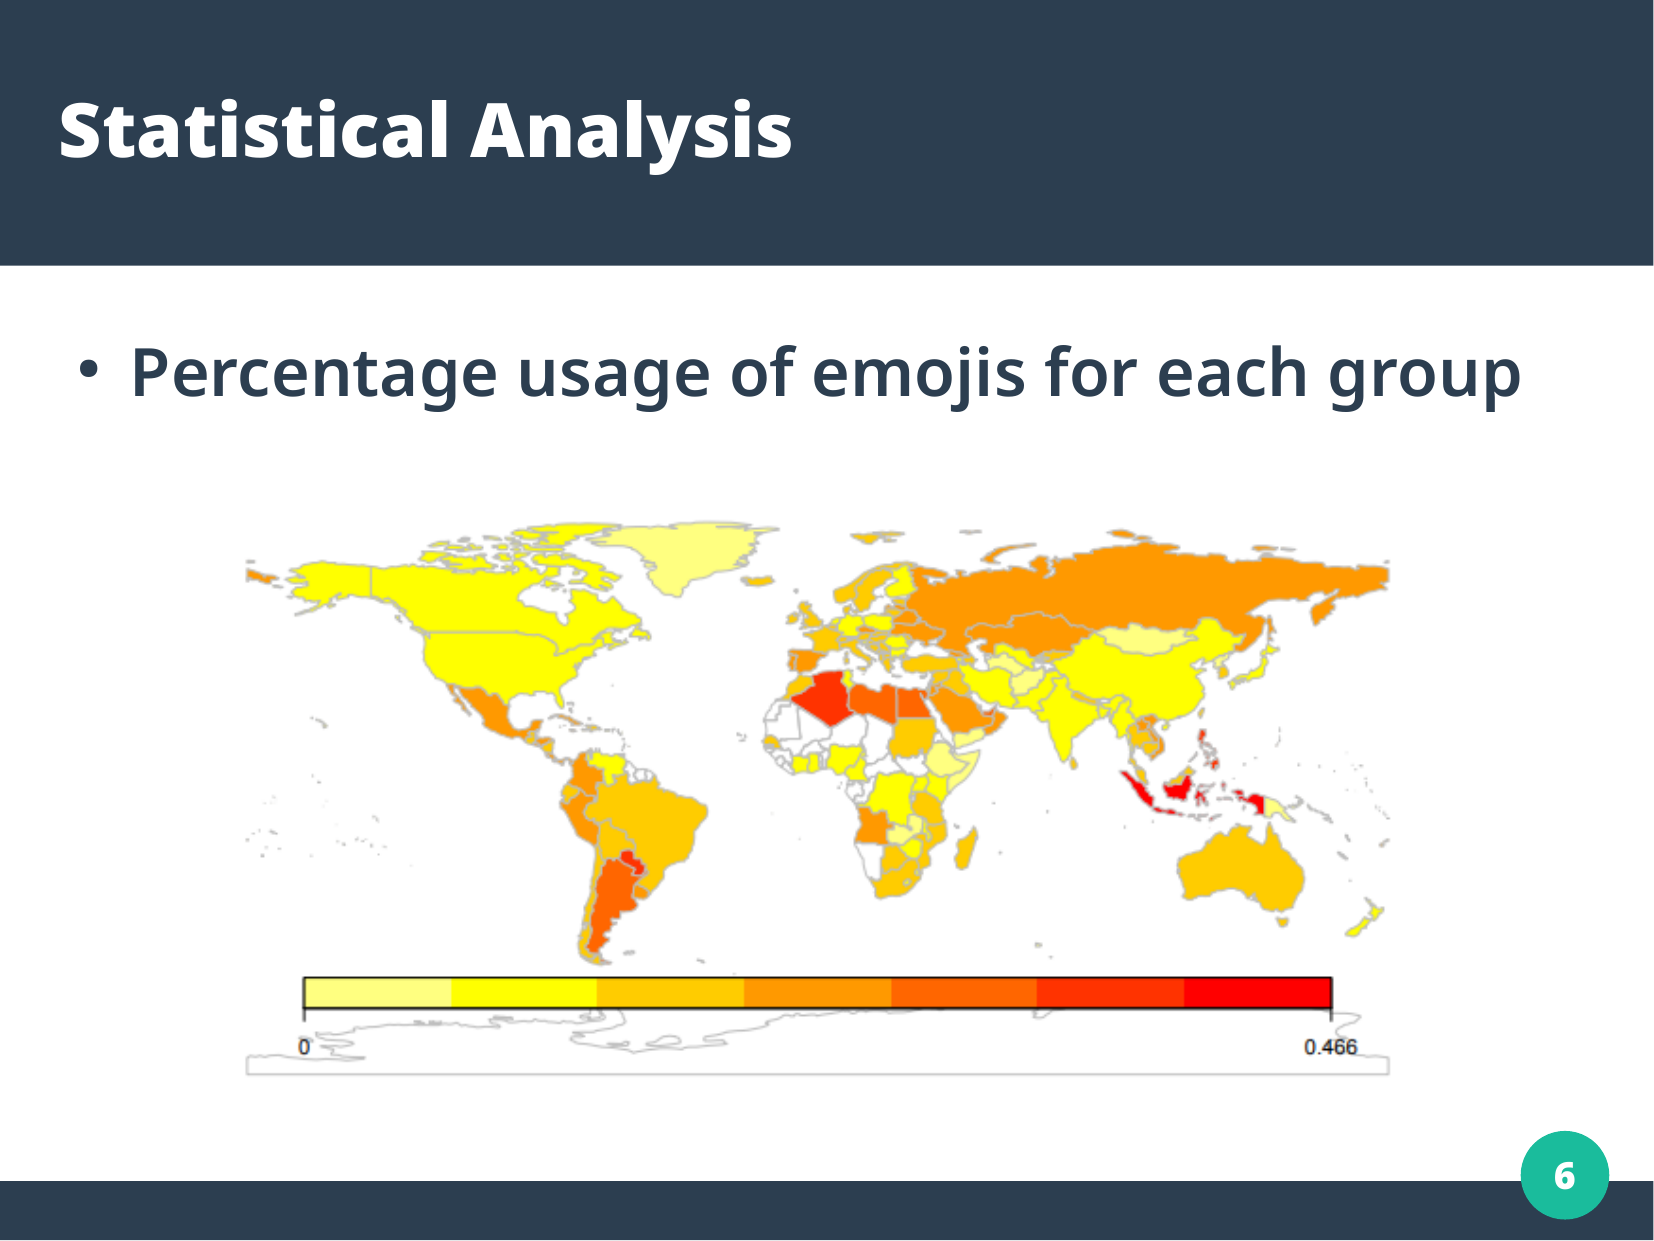

# Statistical Analysis
Percentage usage of emojis for each group
6